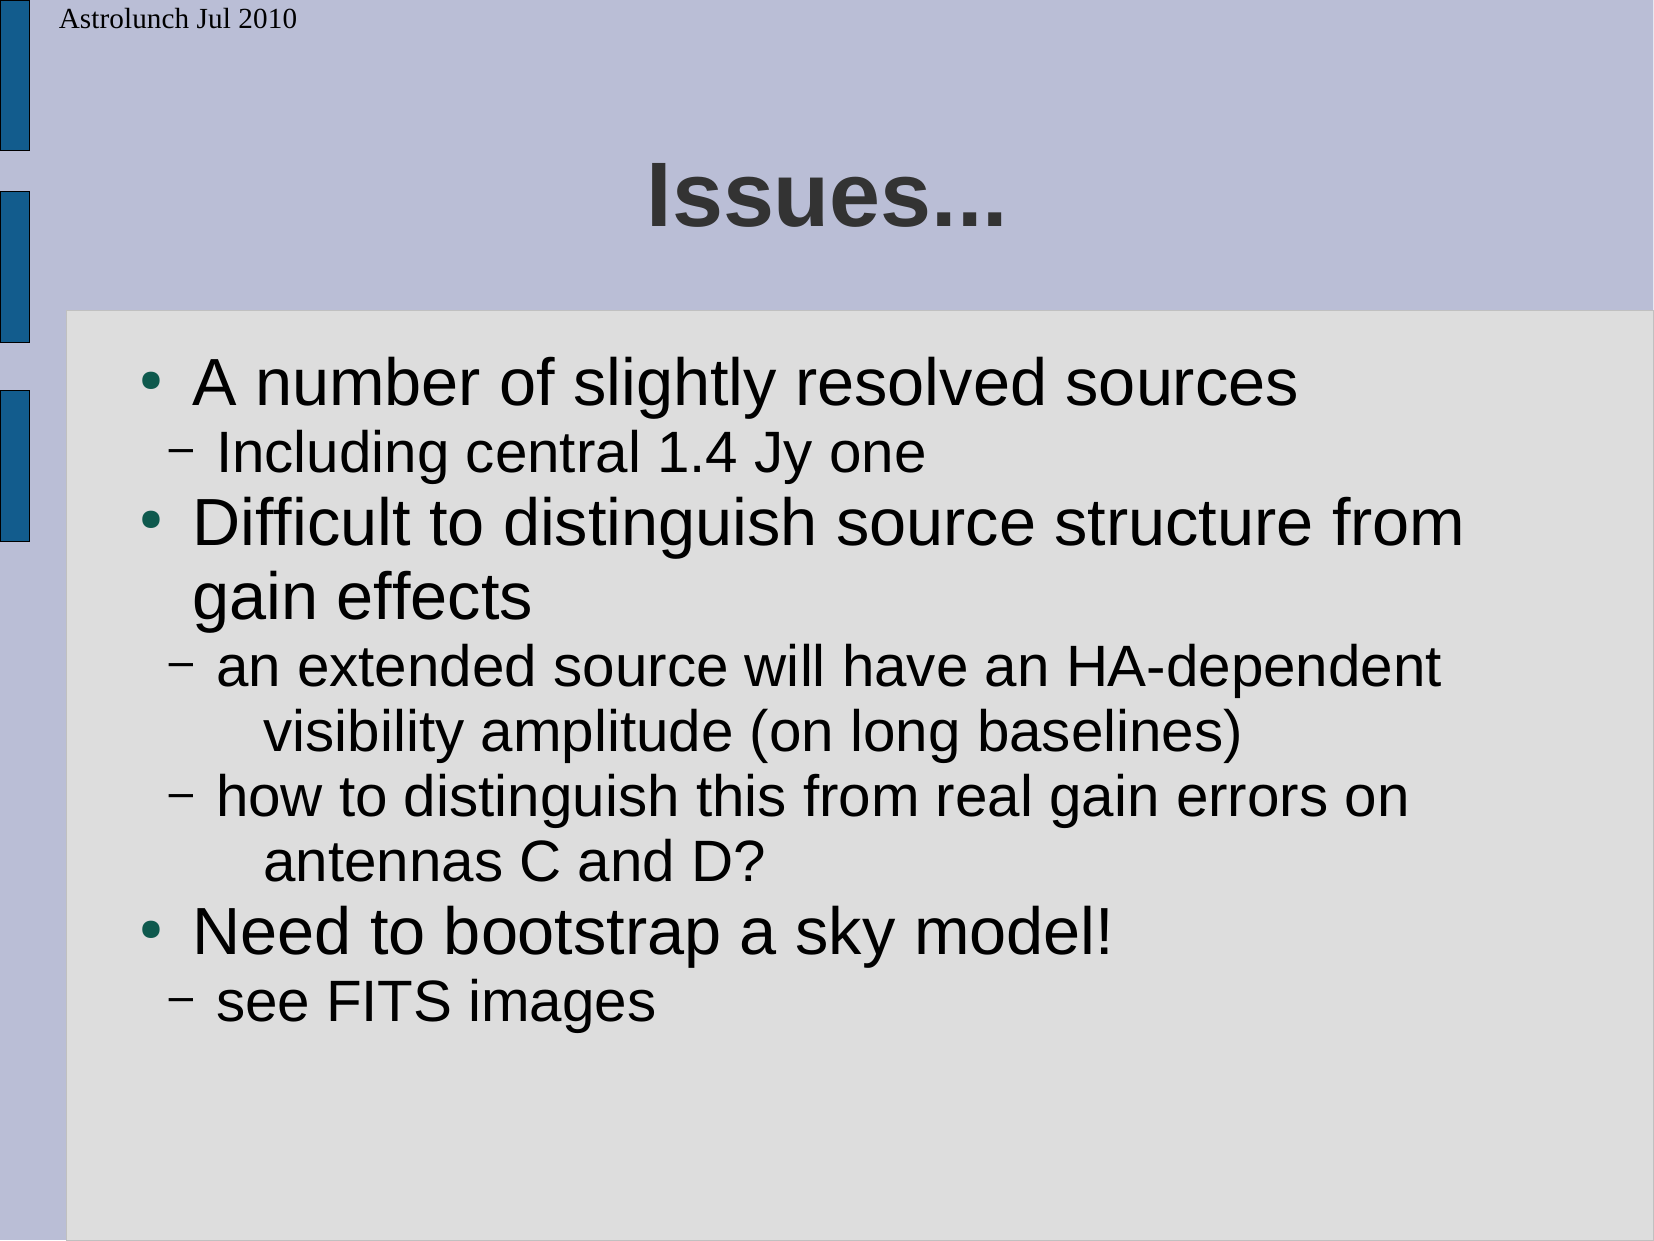

Astrolunch Jul 2010
# Issues...
A number of slightly resolved sources
Including central 1.4 Jy one
Difficult to distinguish source structure from gain effects
an extended source will have an HA-dependent visibility amplitude (on long baselines)
how to distinguish this from real gain errors on antennas C and D?
Need to bootstrap a sky model!
see FITS images